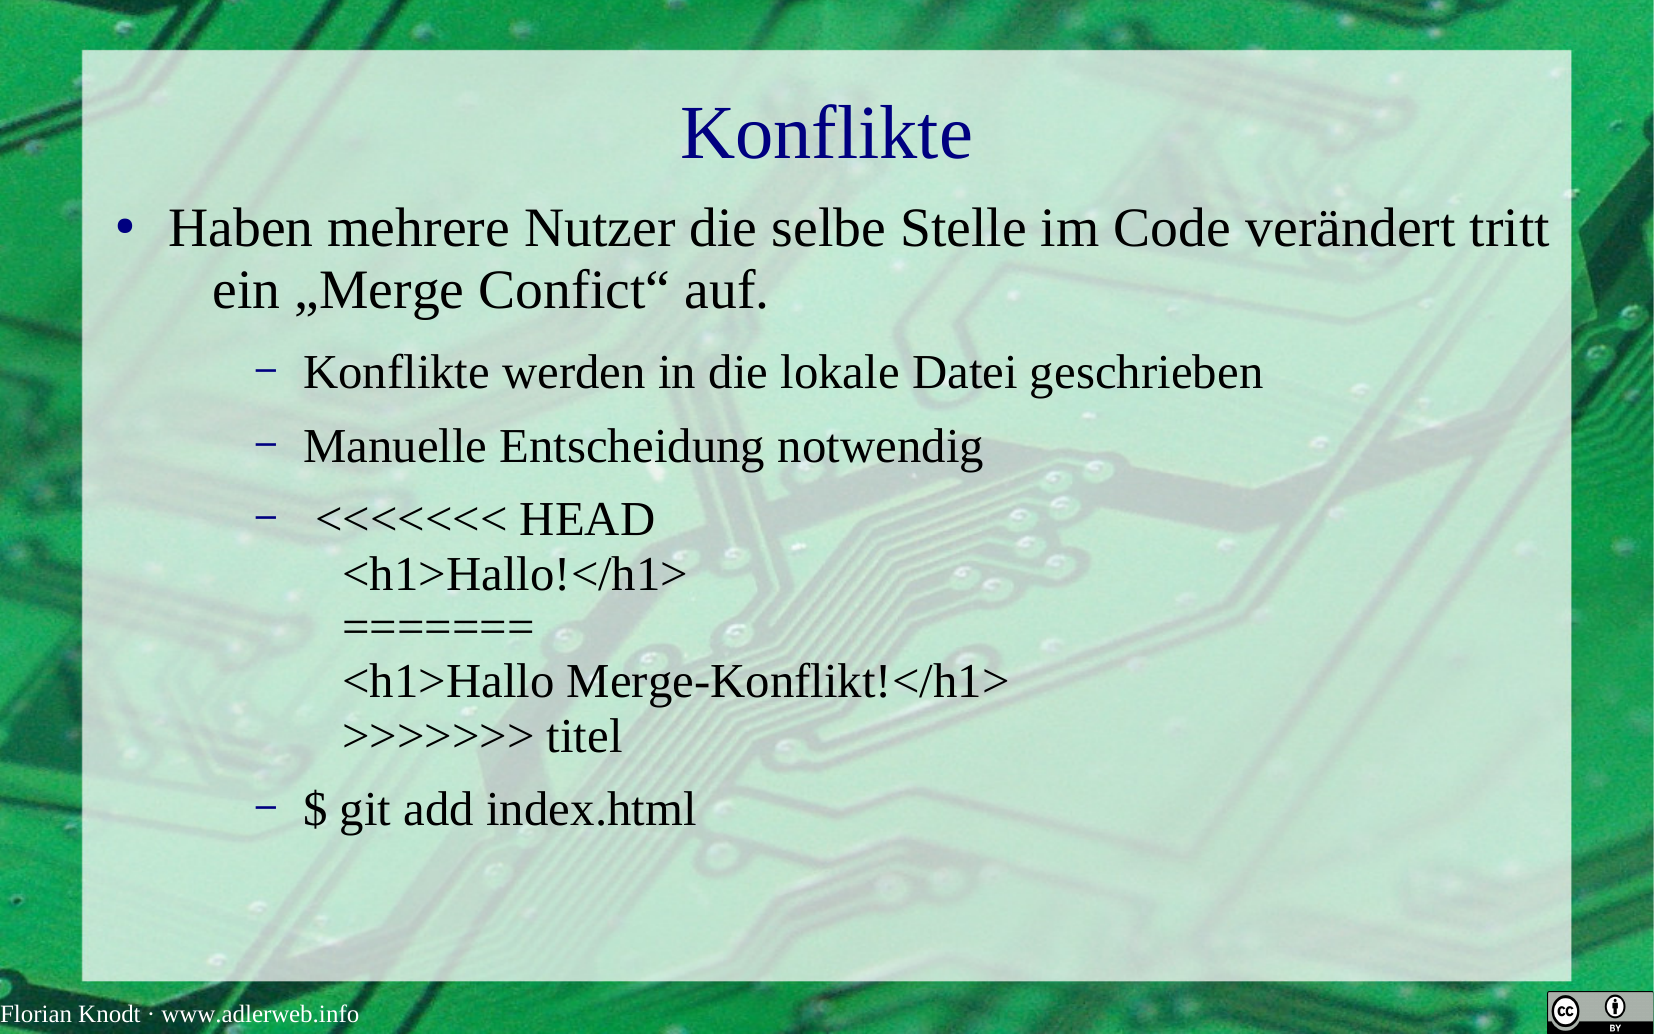

# Konflikte
Haben mehrere Nutzer die selbe Stelle im Code verändert tritt ein „Merge Confict“ auf.
Konflikte werden in die lokale Datei geschrieben
Manuelle Entscheidung notwendig
 <<<<<<< HEAD
<h1>Hallo!</h1>
=======
<h1>Hallo Merge-Konflikt!</h1>
>>>>>>> titel
$ git add index.html